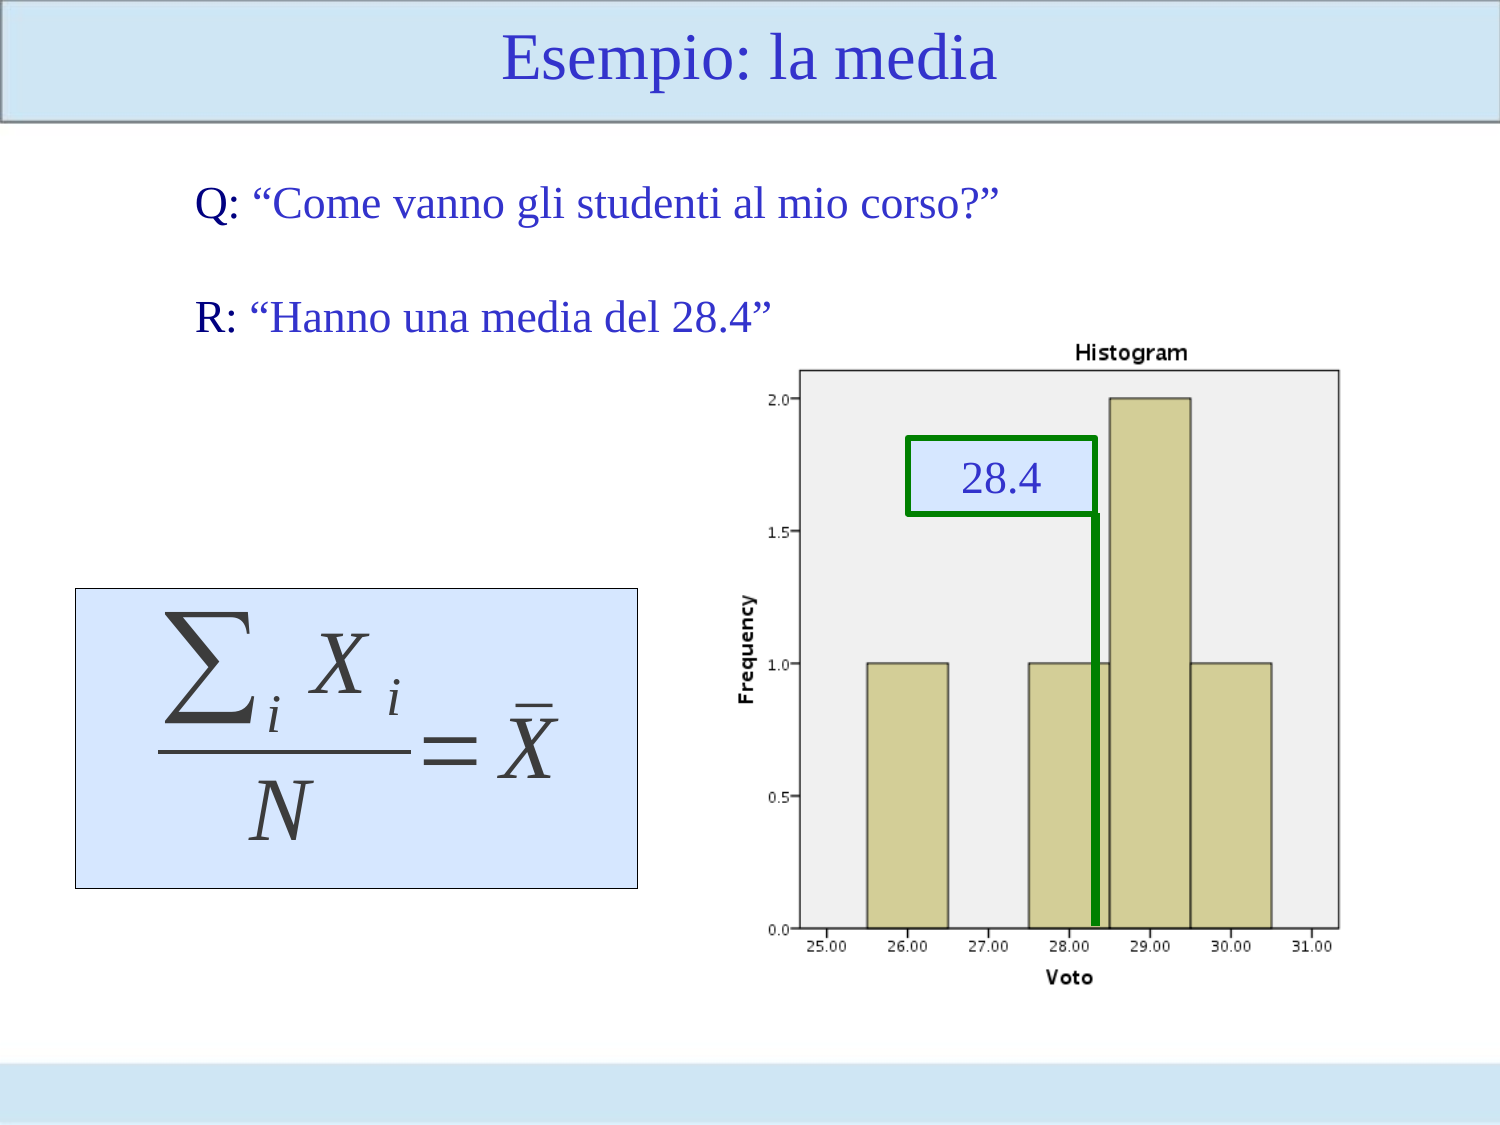

# Esempio: la media
Q: “Come vanno gli studenti al mio corso?”
R: “Hanno una media del 28.4”
28.4
12